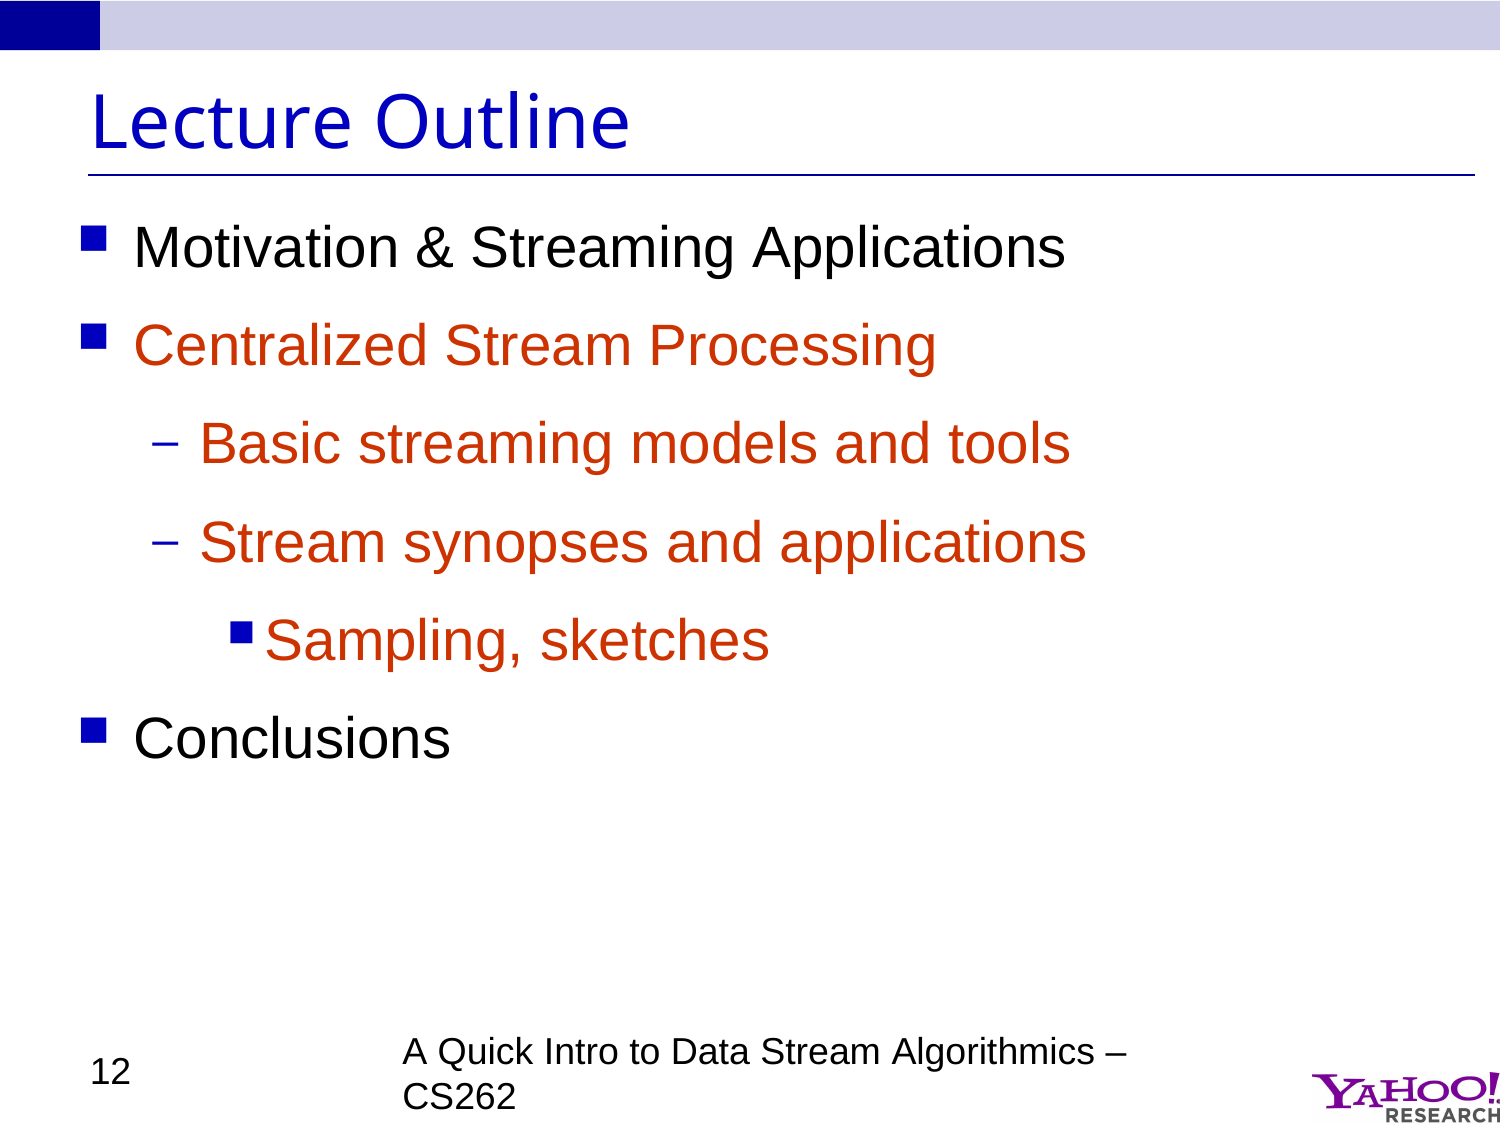

# Lecture Outline
Motivation & Streaming Applications
Centralized Stream Processing
Basic streaming models and tools
Stream synopses and applications
Sampling, sketches
Conclusions
Fundamentals of Analyzing and Mining Data Streams
12